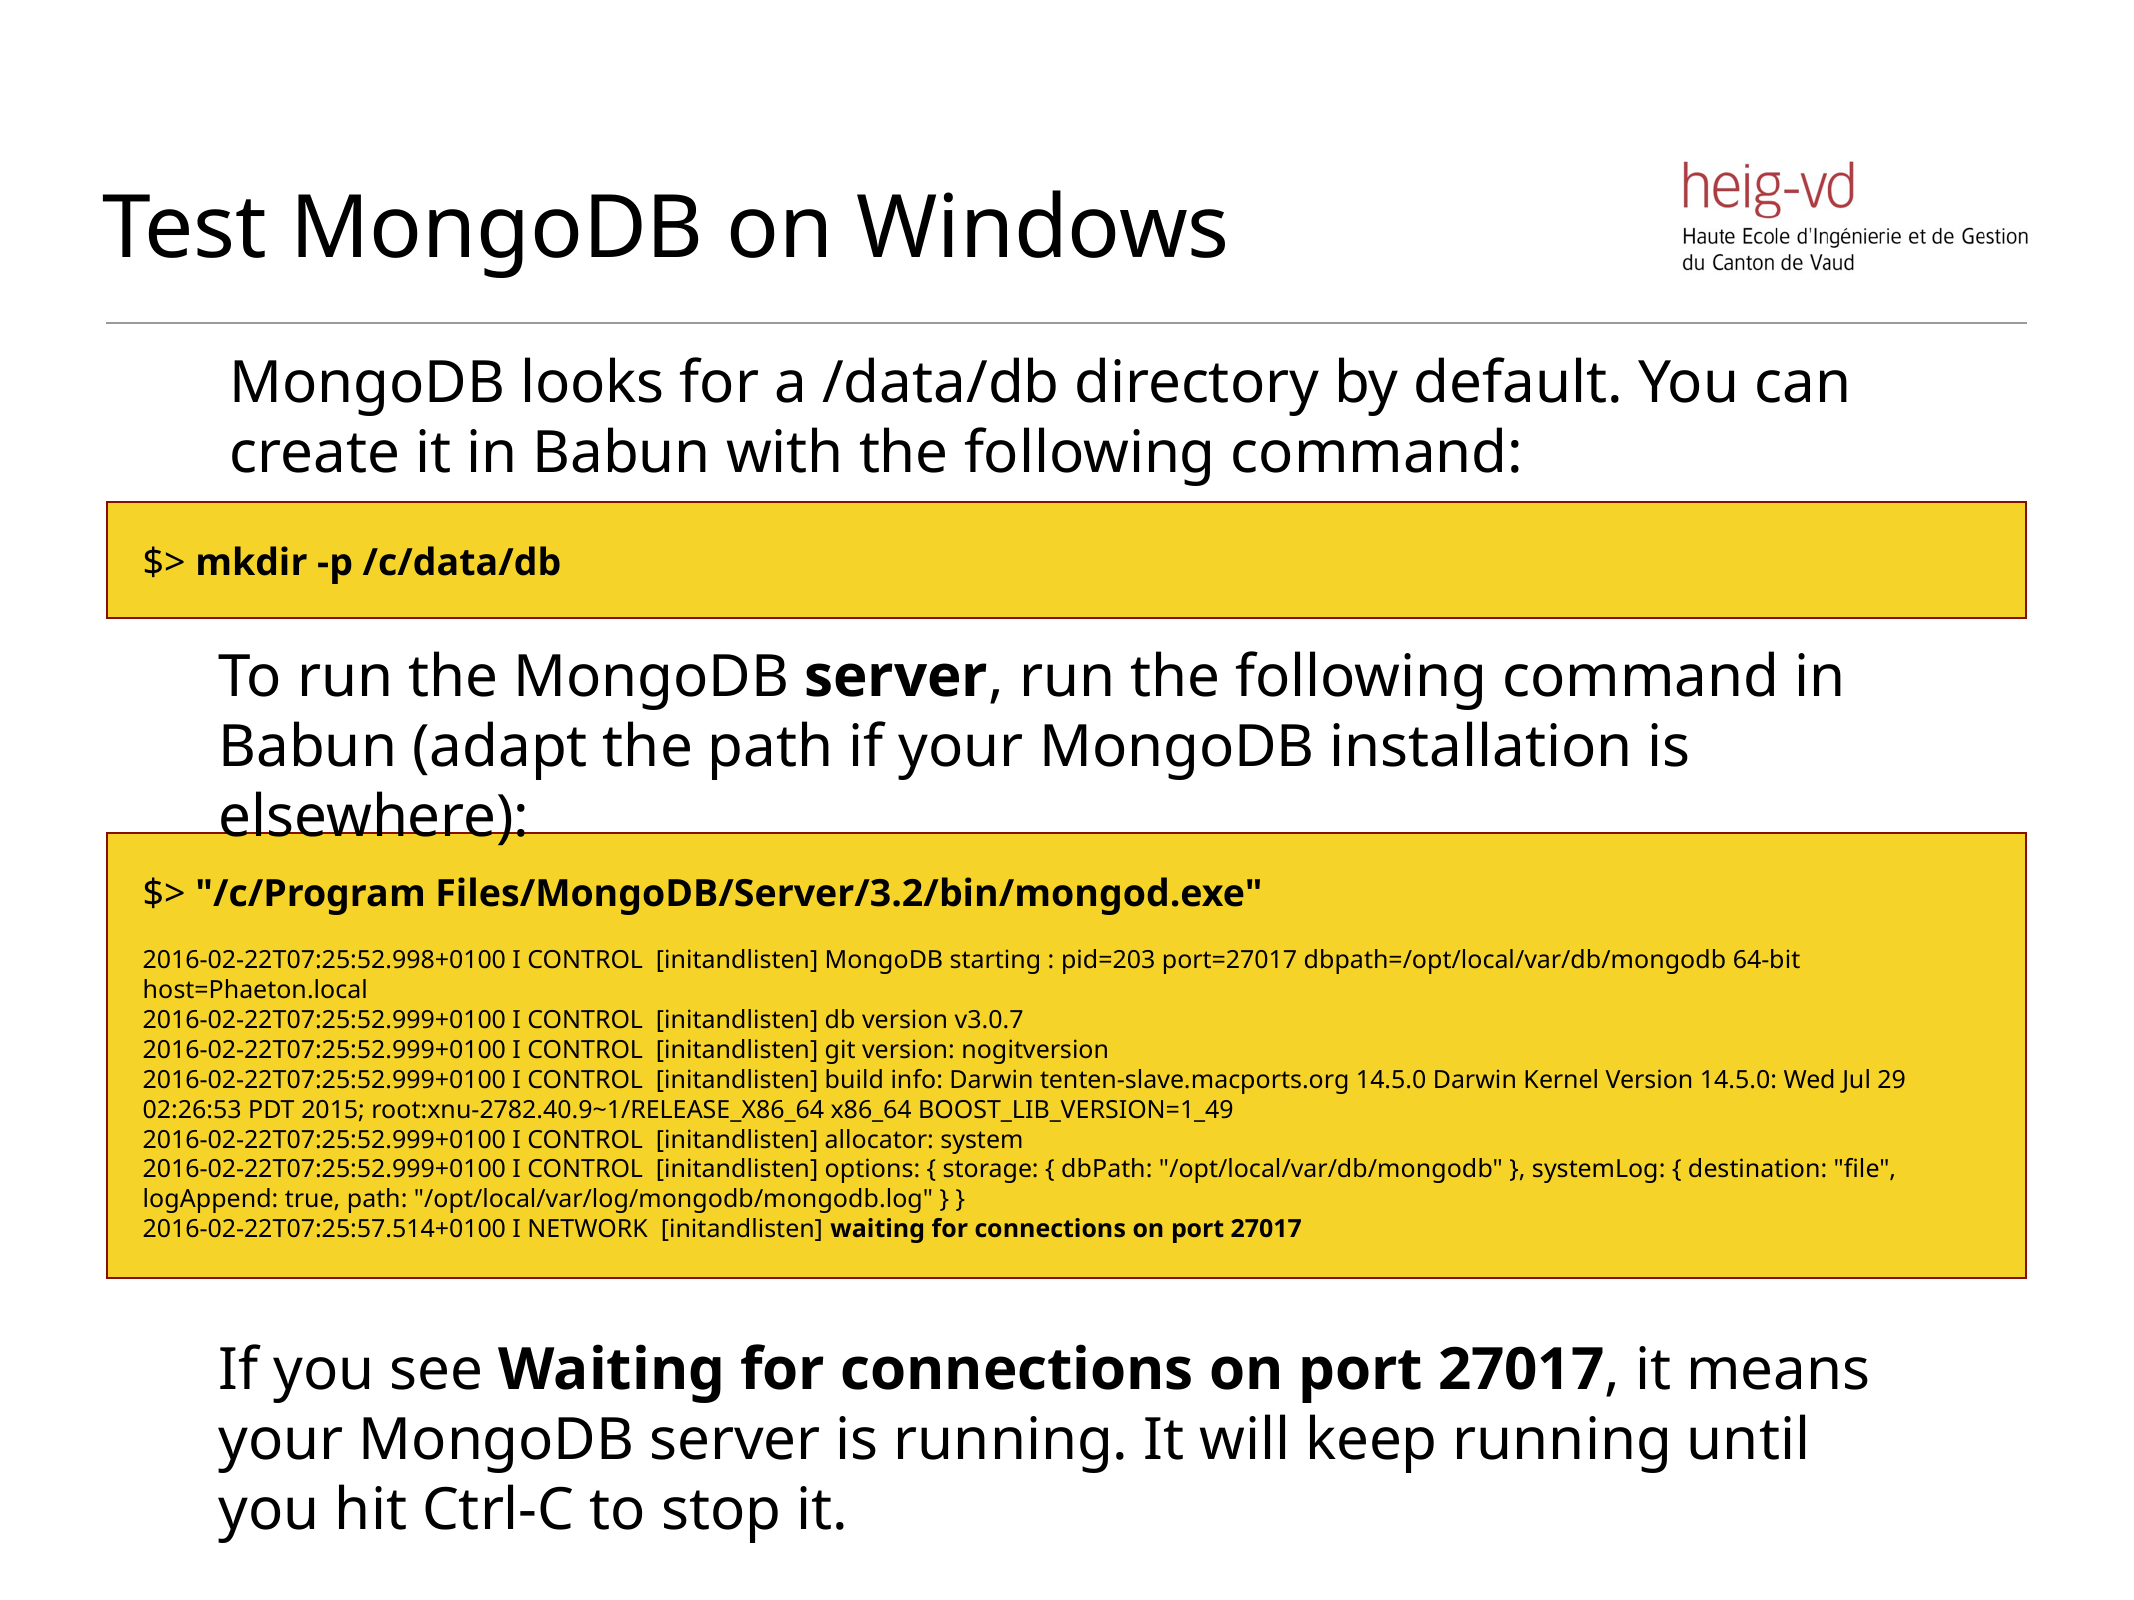

# Test MongoDB on Windows
MongoDB looks for a /data/db directory by default. You can create it in Babun with the following command:
$> mkdir -p /c/data/db
To run the MongoDB server, run the following command in Babun (adapt the path if your MongoDB installation is elsewhere):
$> "/c/Program Files/MongoDB/Server/3.2/bin/mongod.exe"
2016-02-22T07:25:52.998+0100 I CONTROL [initandlisten] MongoDB starting : pid=203 port=27017 dbpath=/opt/local/var/db/mongodb 64-bit host=Phaeton.local
2016-02-22T07:25:52.999+0100 I CONTROL [initandlisten] db version v3.0.7
2016-02-22T07:25:52.999+0100 I CONTROL [initandlisten] git version: nogitversion
2016-02-22T07:25:52.999+0100 I CONTROL [initandlisten] build info: Darwin tenten-slave.macports.org 14.5.0 Darwin Kernel Version 14.5.0: Wed Jul 29 02:26:53 PDT 2015; root:xnu-2782.40.9~1/RELEASE_X86_64 x86_64 BOOST_LIB_VERSION=1_49
2016-02-22T07:25:52.999+0100 I CONTROL [initandlisten] allocator: system
2016-02-22T07:25:52.999+0100 I CONTROL [initandlisten] options: { storage: { dbPath: "/opt/local/var/db/mongodb" }, systemLog: { destination: "file", logAppend: true, path: "/opt/local/var/log/mongodb/mongodb.log" } }
2016-02-22T07:25:57.514+0100 I NETWORK [initandlisten] waiting for connections on port 27017
If you see Waiting for connections on port 27017, it means your MongoDB server is running. It will keep running until you hit Ctrl-C to stop it.